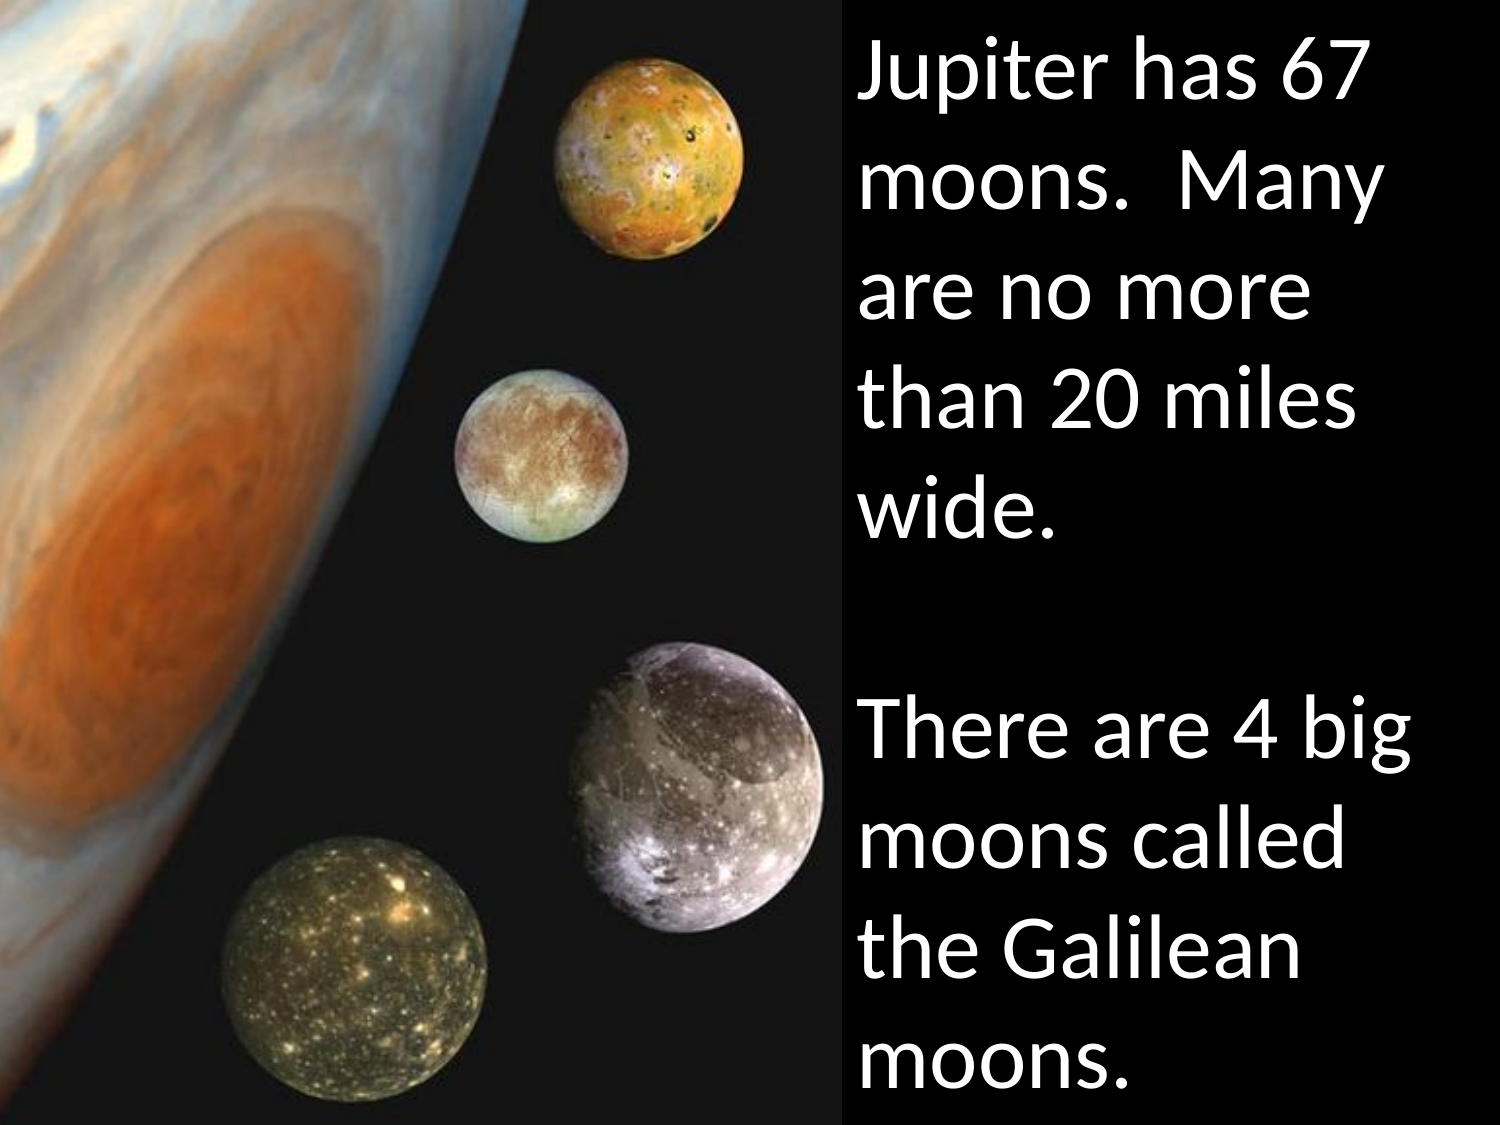

Jupiter has 67 moons. Many are no more than 20 miles wide.
There are 4 big moons called the Galilean moons.